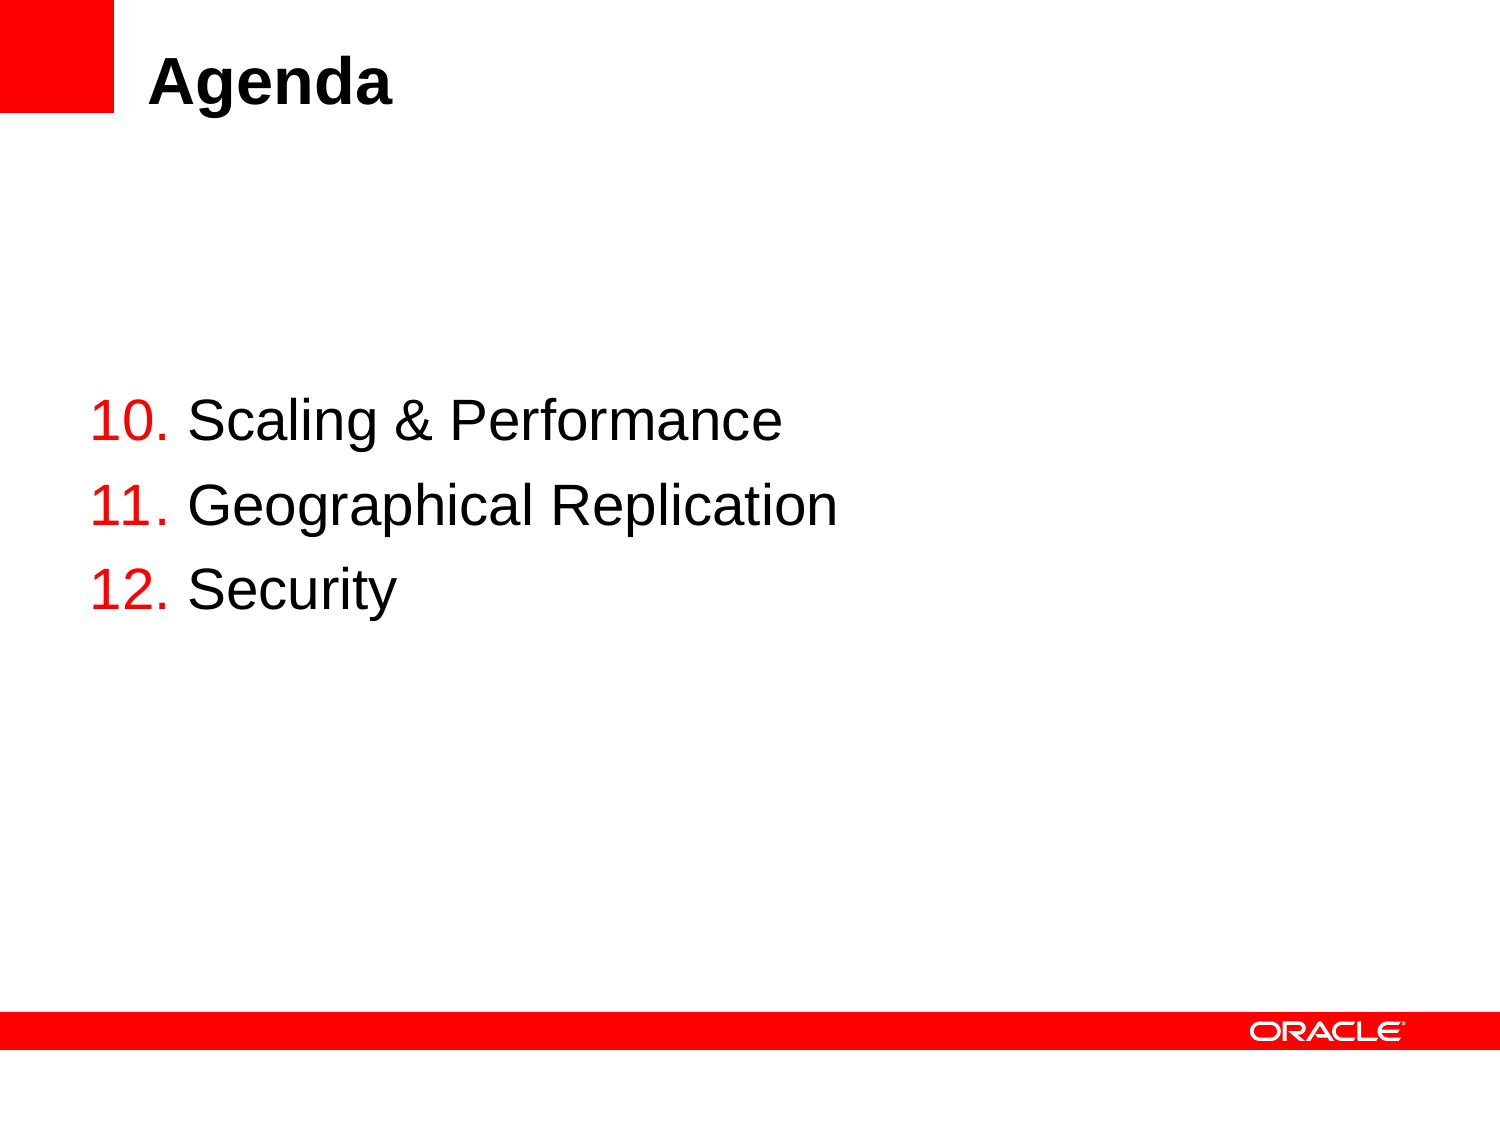

# Agenda
Scaling & Performance
Geographical Replication
Security